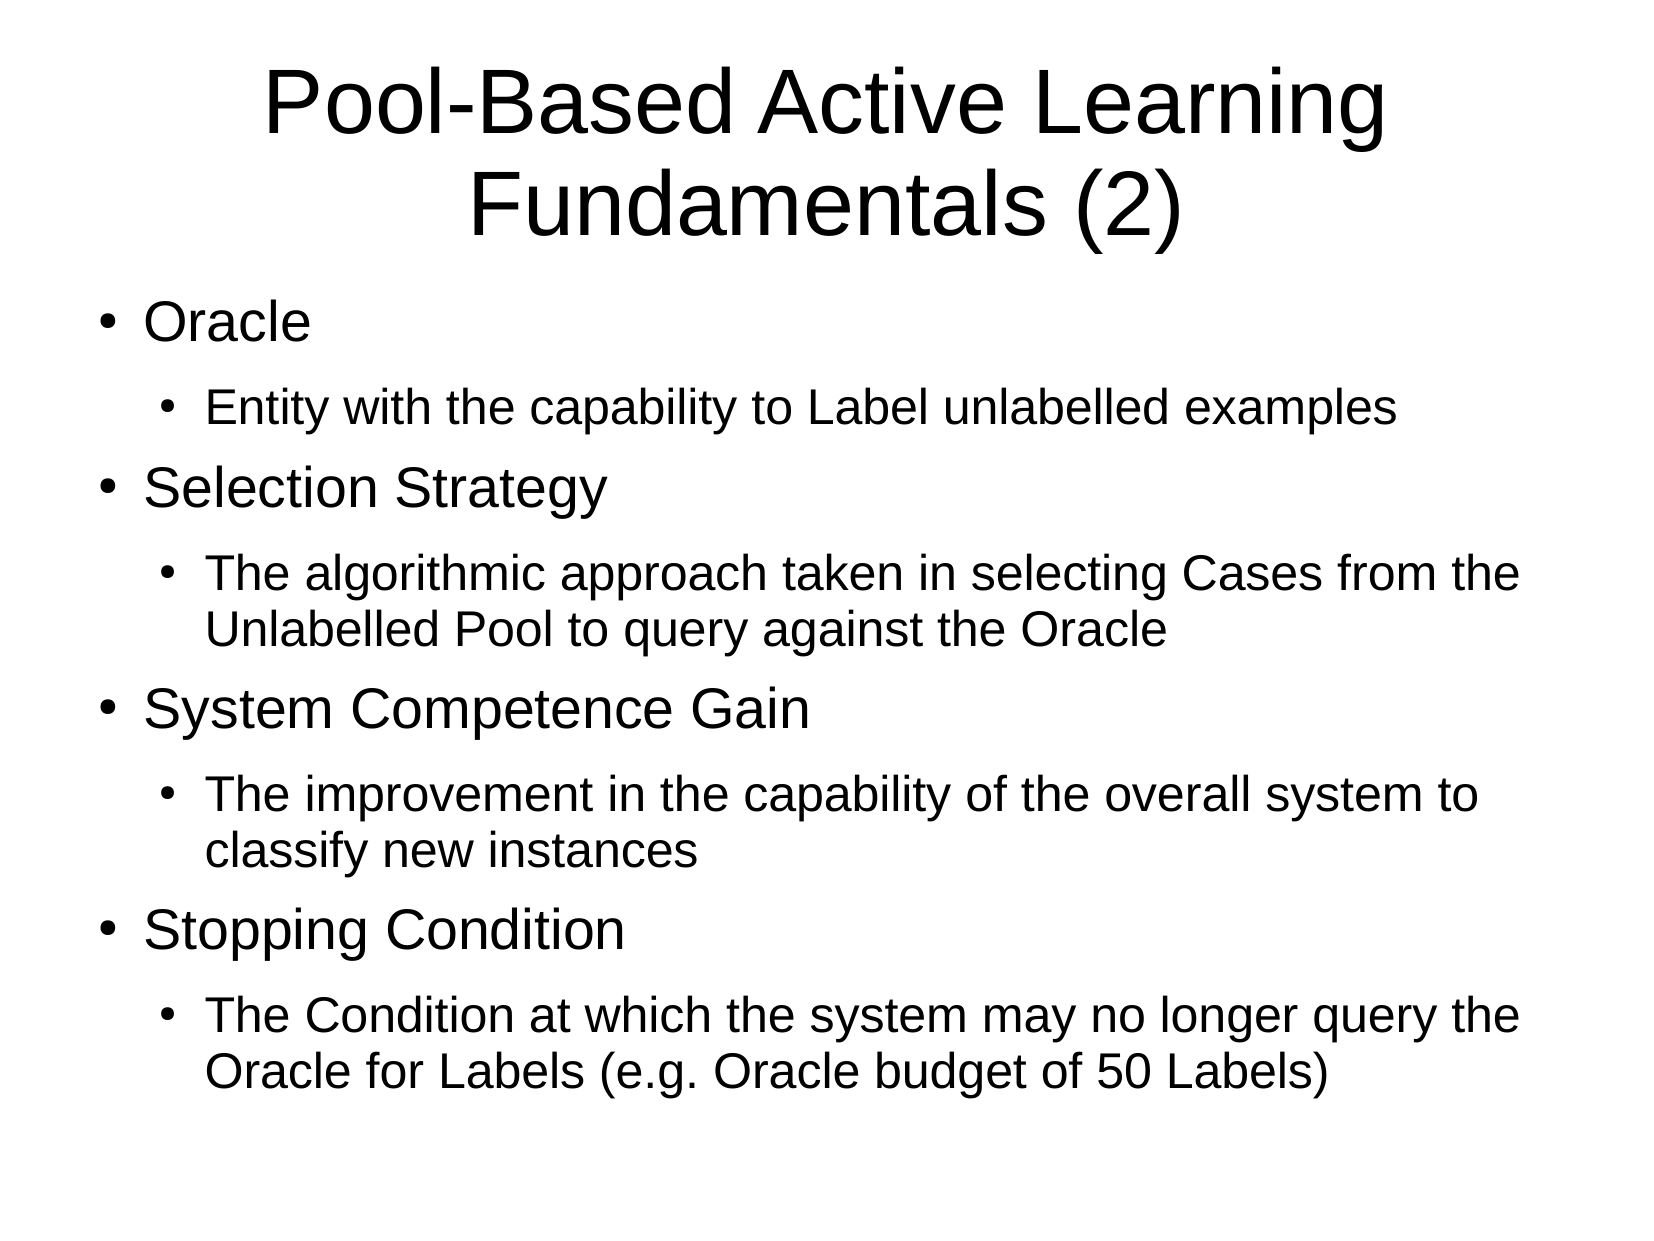

# Pool-Based Active Learning Fundamentals (2)
Oracle
Entity with the capability to Label unlabelled examples
Selection Strategy
The algorithmic approach taken in selecting Cases from the Unlabelled Pool to query against the Oracle
System Competence Gain
The improvement in the capability of the overall system to classify new instances
Stopping Condition
The Condition at which the system may no longer query the Oracle for Labels (e.g. Oracle budget of 50 Labels)